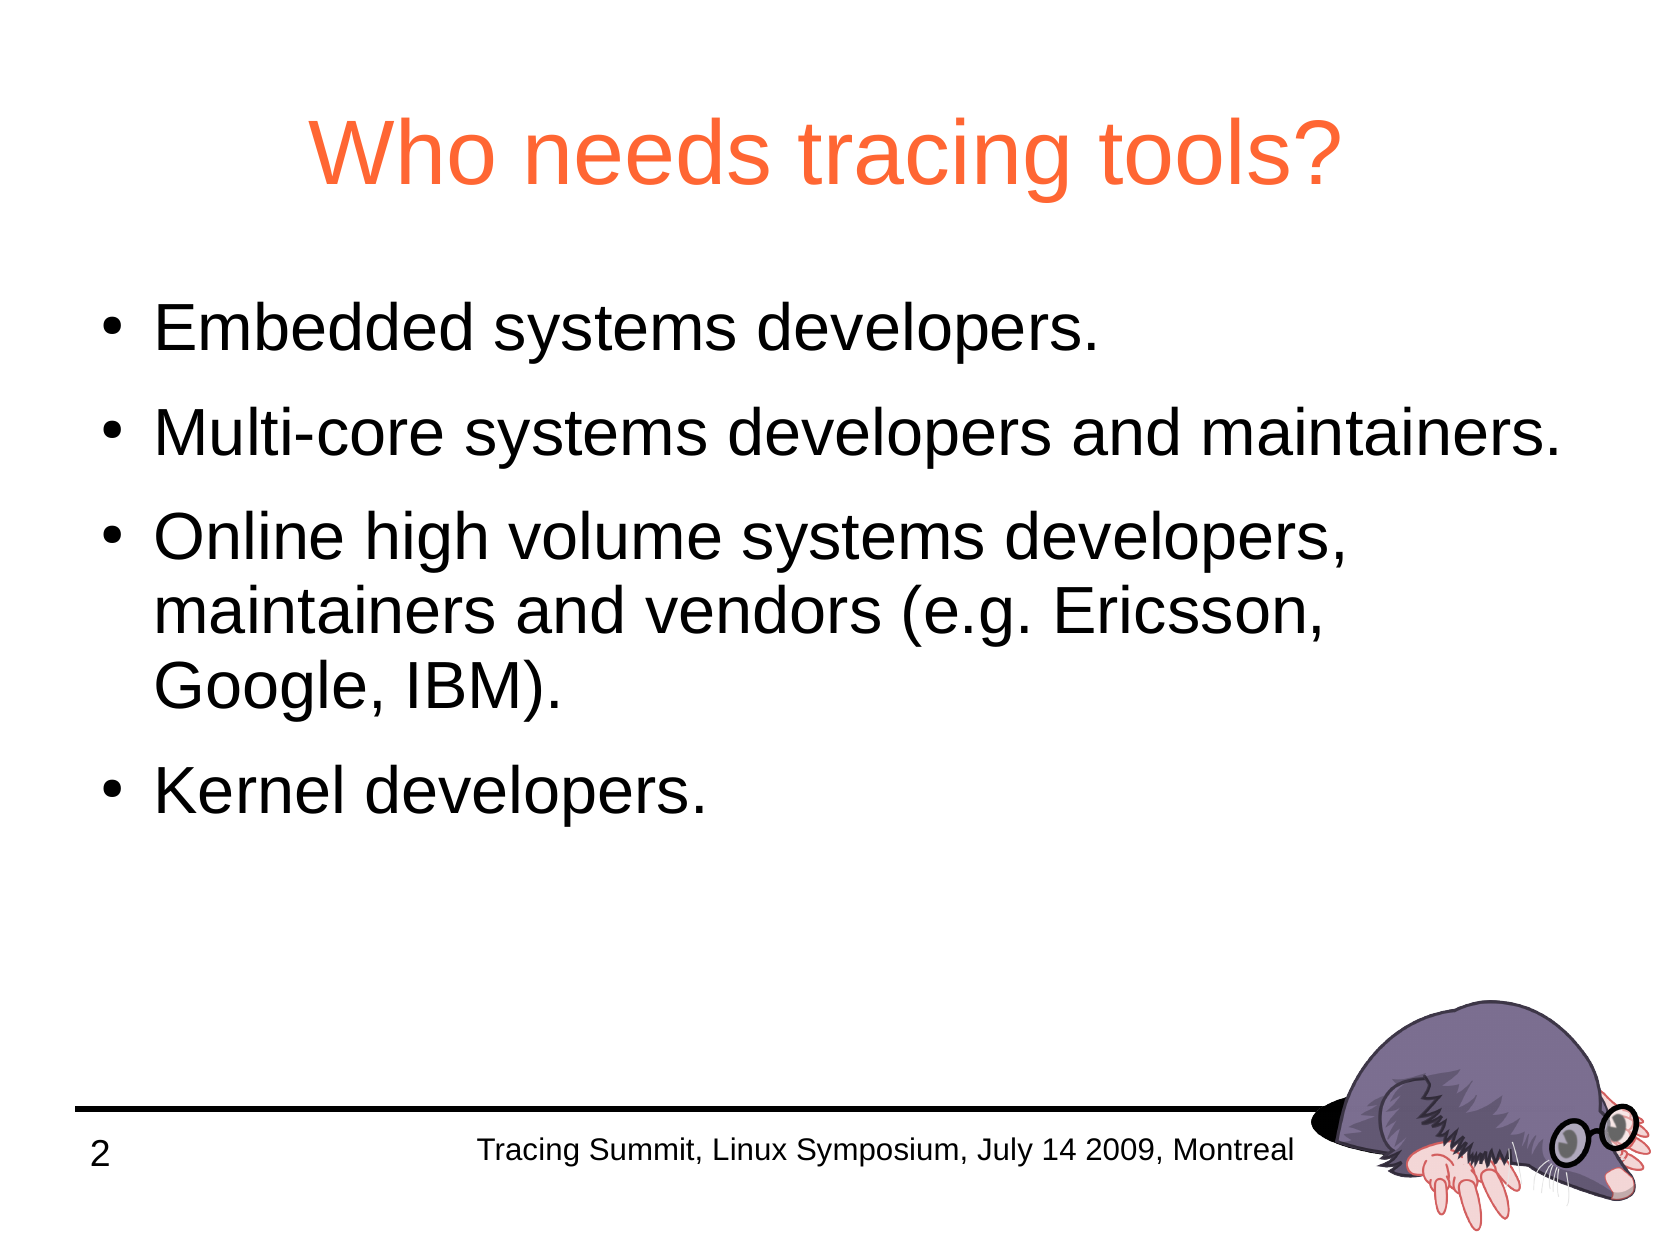

# Who needs tracing tools?
Embedded systems developers.
Multi-core systems developers and maintainers.
Online high volume systems developers, maintainers and vendors (e.g. Ericsson, Google, IBM).
Kernel developers.